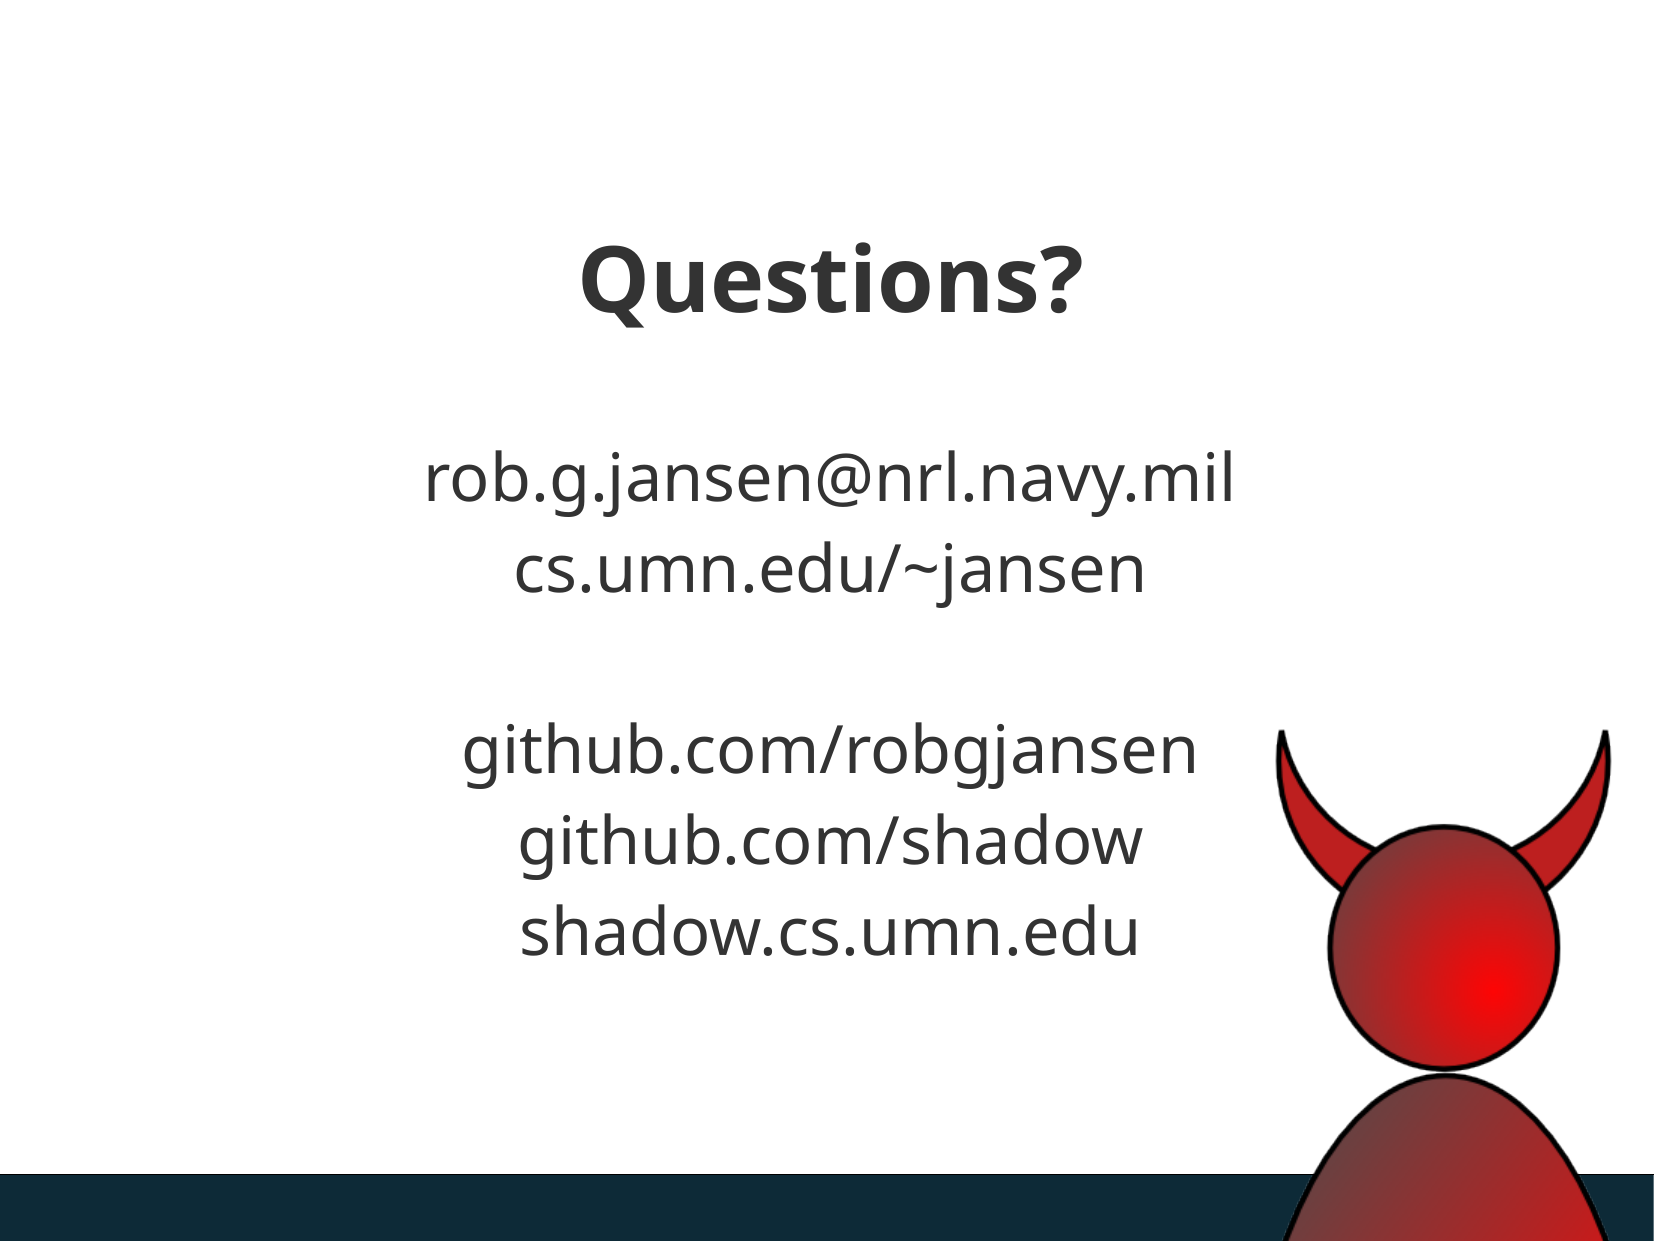

# Questions?
rob.g.jansen@nrl.navy.mil
cs.umn.edu/~jansen
github.com/robgjansen
github.com/shadow
shadow.cs.umn.edu